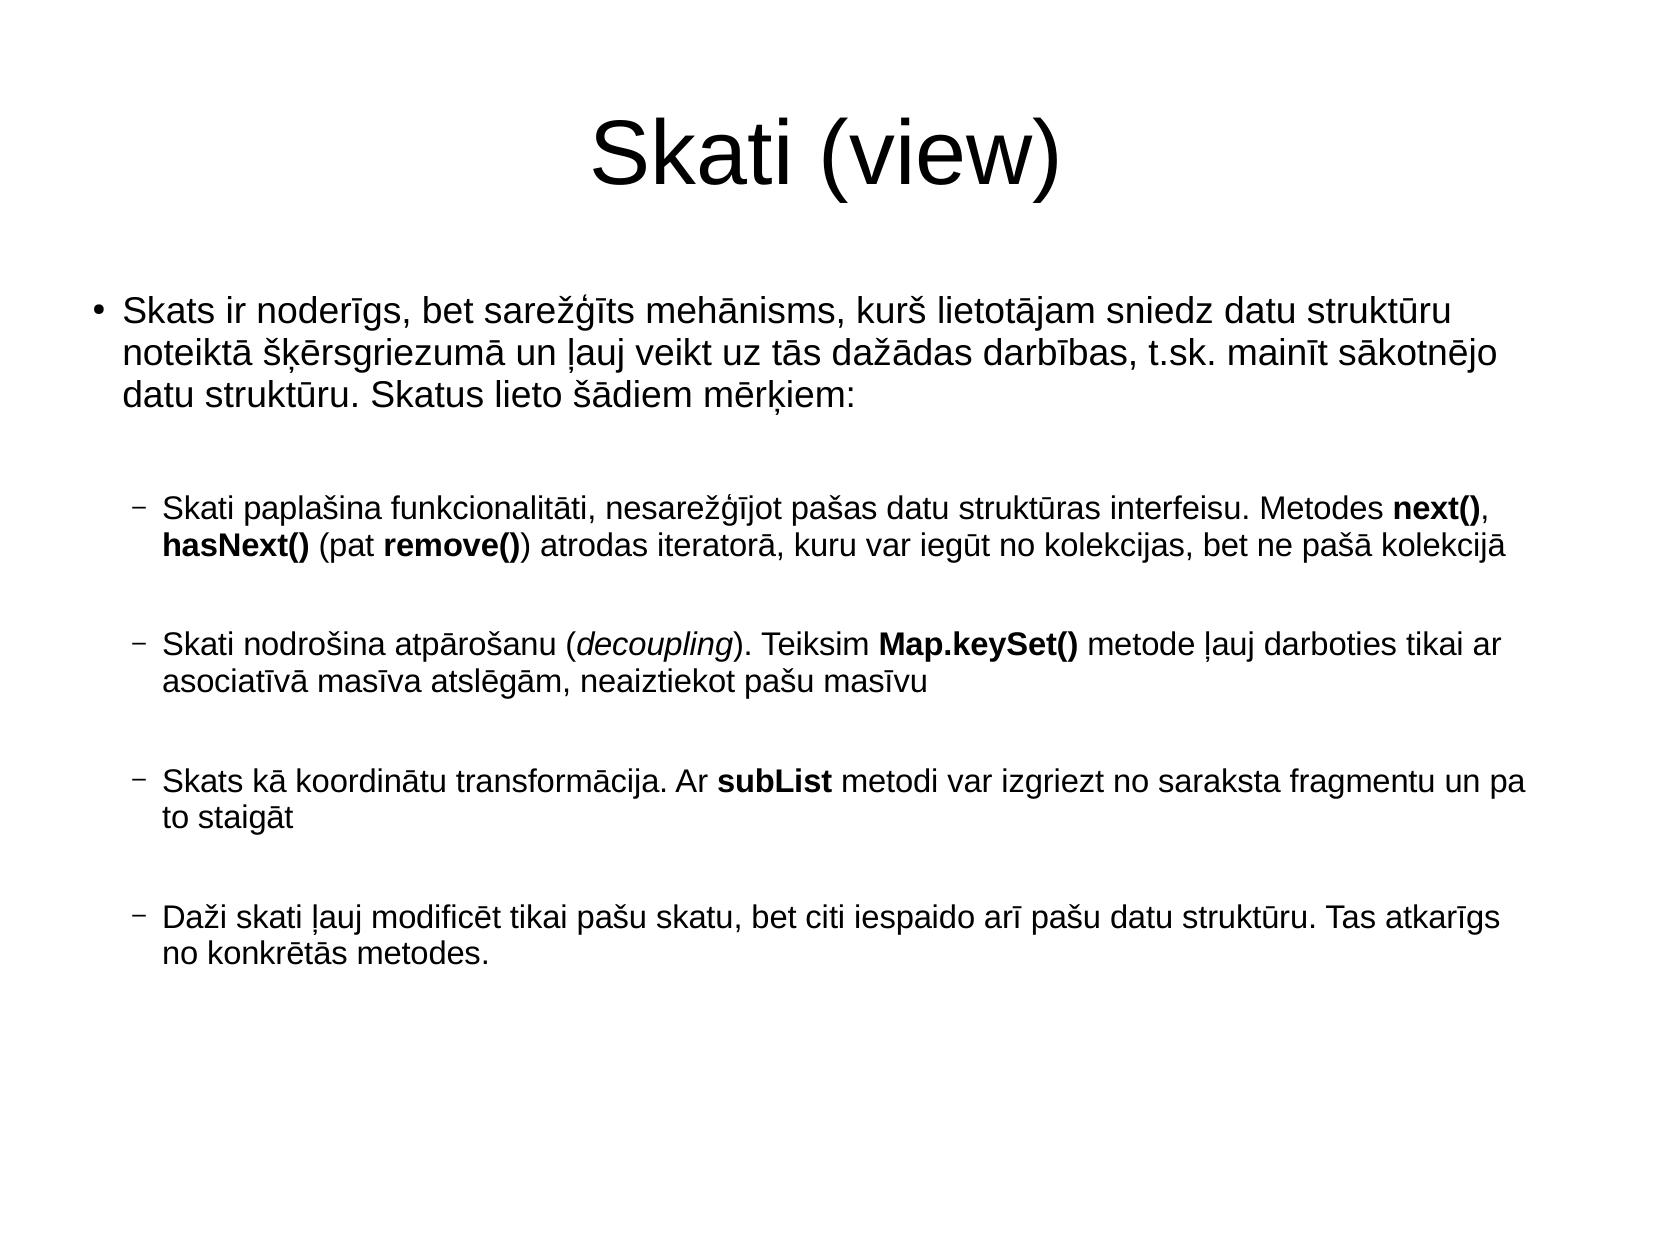

# Skati (view)
Skats ir noderīgs, bet sarežģīts mehānisms, kurš lietotājam sniedz datu struktūru noteiktā šķērsgriezumā un ļauj veikt uz tās dažādas darbības, t.sk. mainīt sākotnējo datu struktūru. Skatus lieto šādiem mērķiem:
Skati paplašina funkcionalitāti, nesarežģījot pašas datu struktūras interfeisu. Metodes next(), hasNext() (pat remove()) atrodas iteratorā, kuru var iegūt no kolekcijas, bet ne pašā kolekcijā
Skati nodrošina atpārošanu (decoupling). Teiksim Map.keySet() metode ļauj darboties tikai ar asociatīvā masīva atslēgām, neaiztiekot pašu masīvu
Skats kā koordinātu transformācija. Ar subList metodi var izgriezt no saraksta fragmentu un pa to staigāt
Daži skati ļauj modificēt tikai pašu skatu, bet citi iespaido arī pašu datu struktūru. Tas atkarīgs no konkrētās metodes.